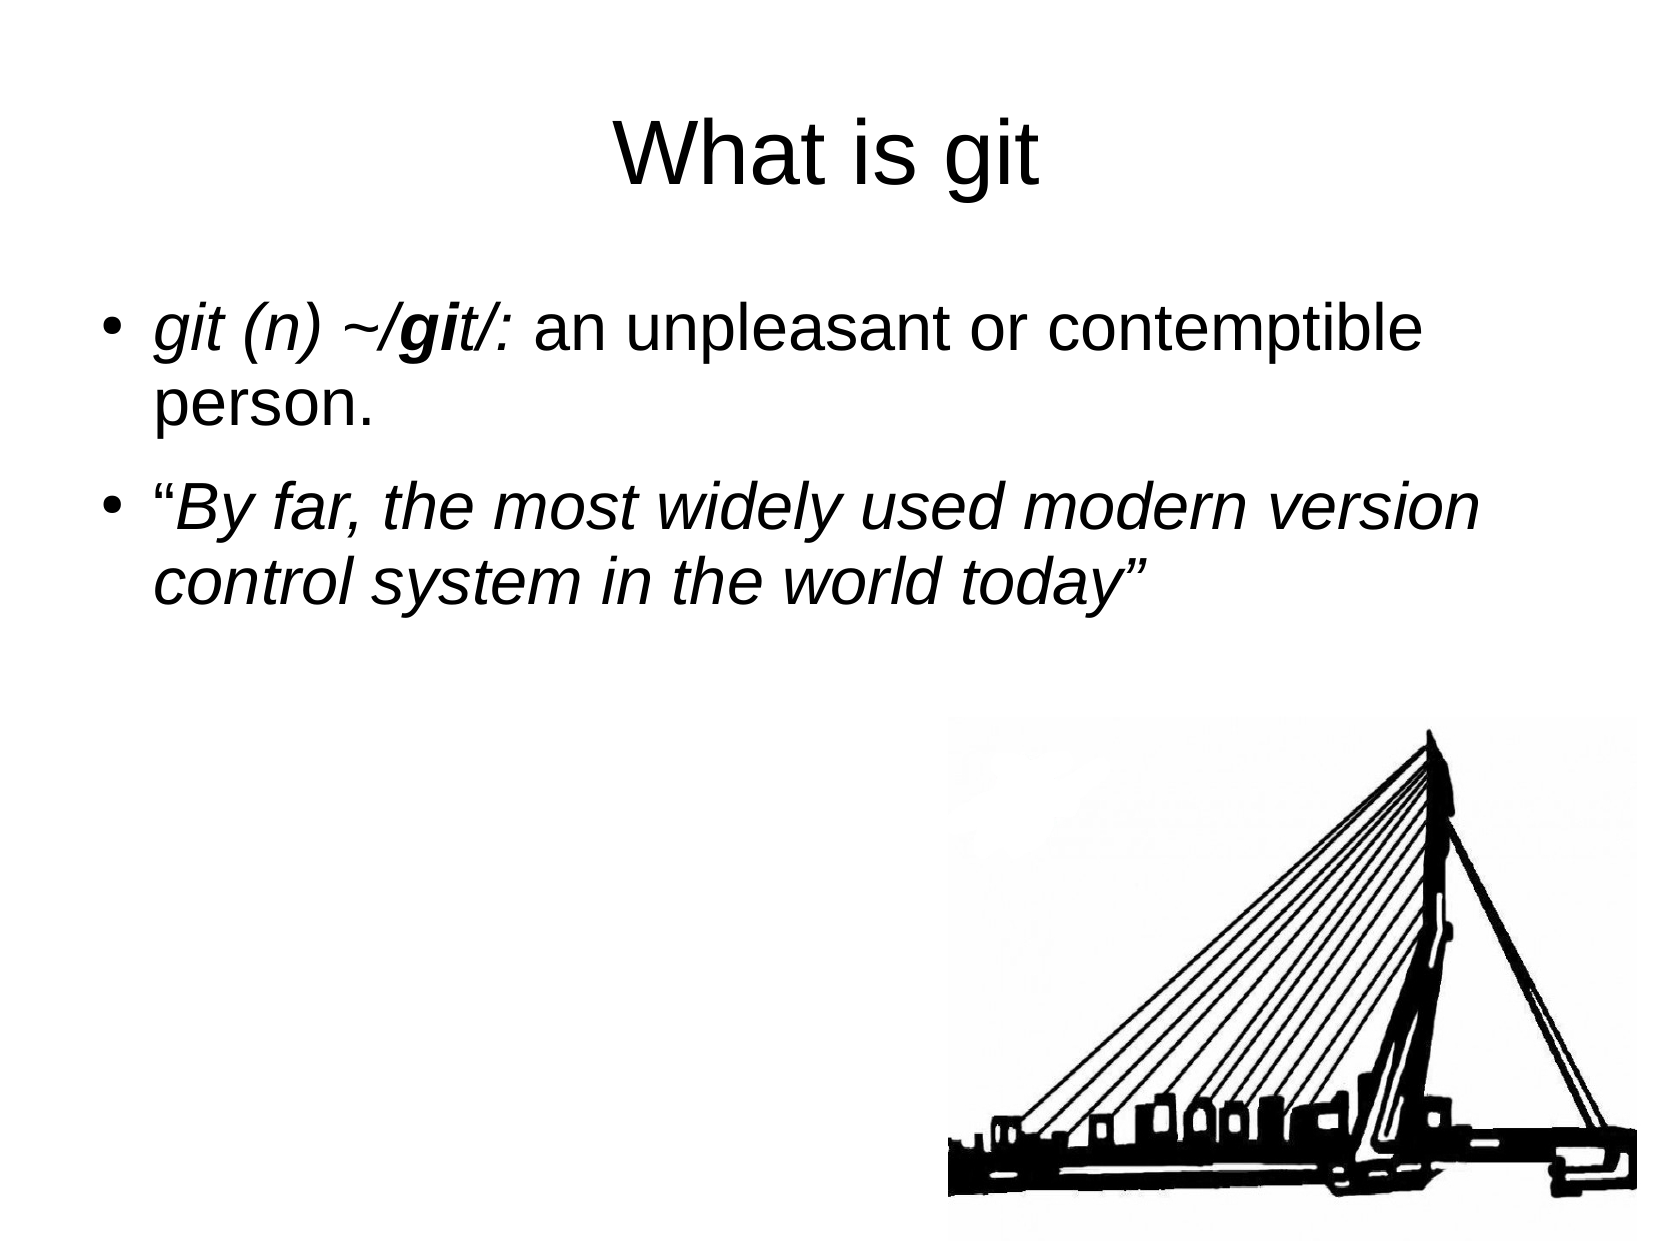

# What is git
git (n) ~/git/: an unpleasant or contemptible person.
“By far, the most widely used modern version control system in the world today”